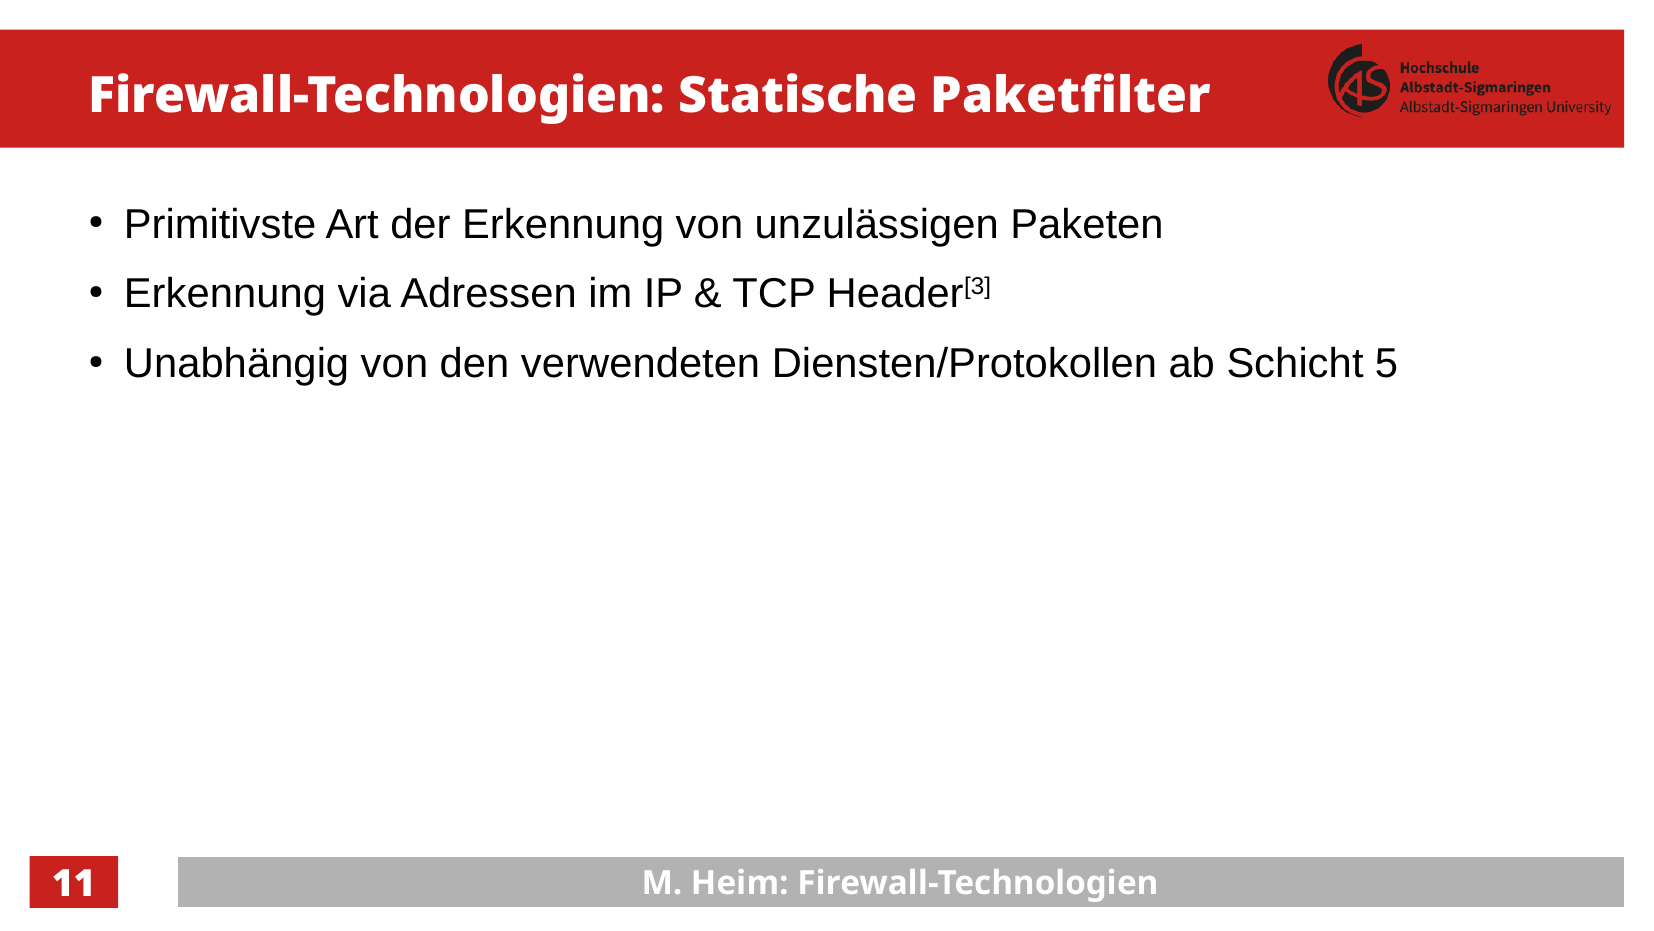

# Firewall-Technologien: Statische Paketfilter
Primitivste Art der Erkennung von unzulässigen Paketen
Erkennung via Adressen im IP & TCP Header[3]
Unabhängig von den verwendeten Diensten/Protokollen ab Schicht 5
11